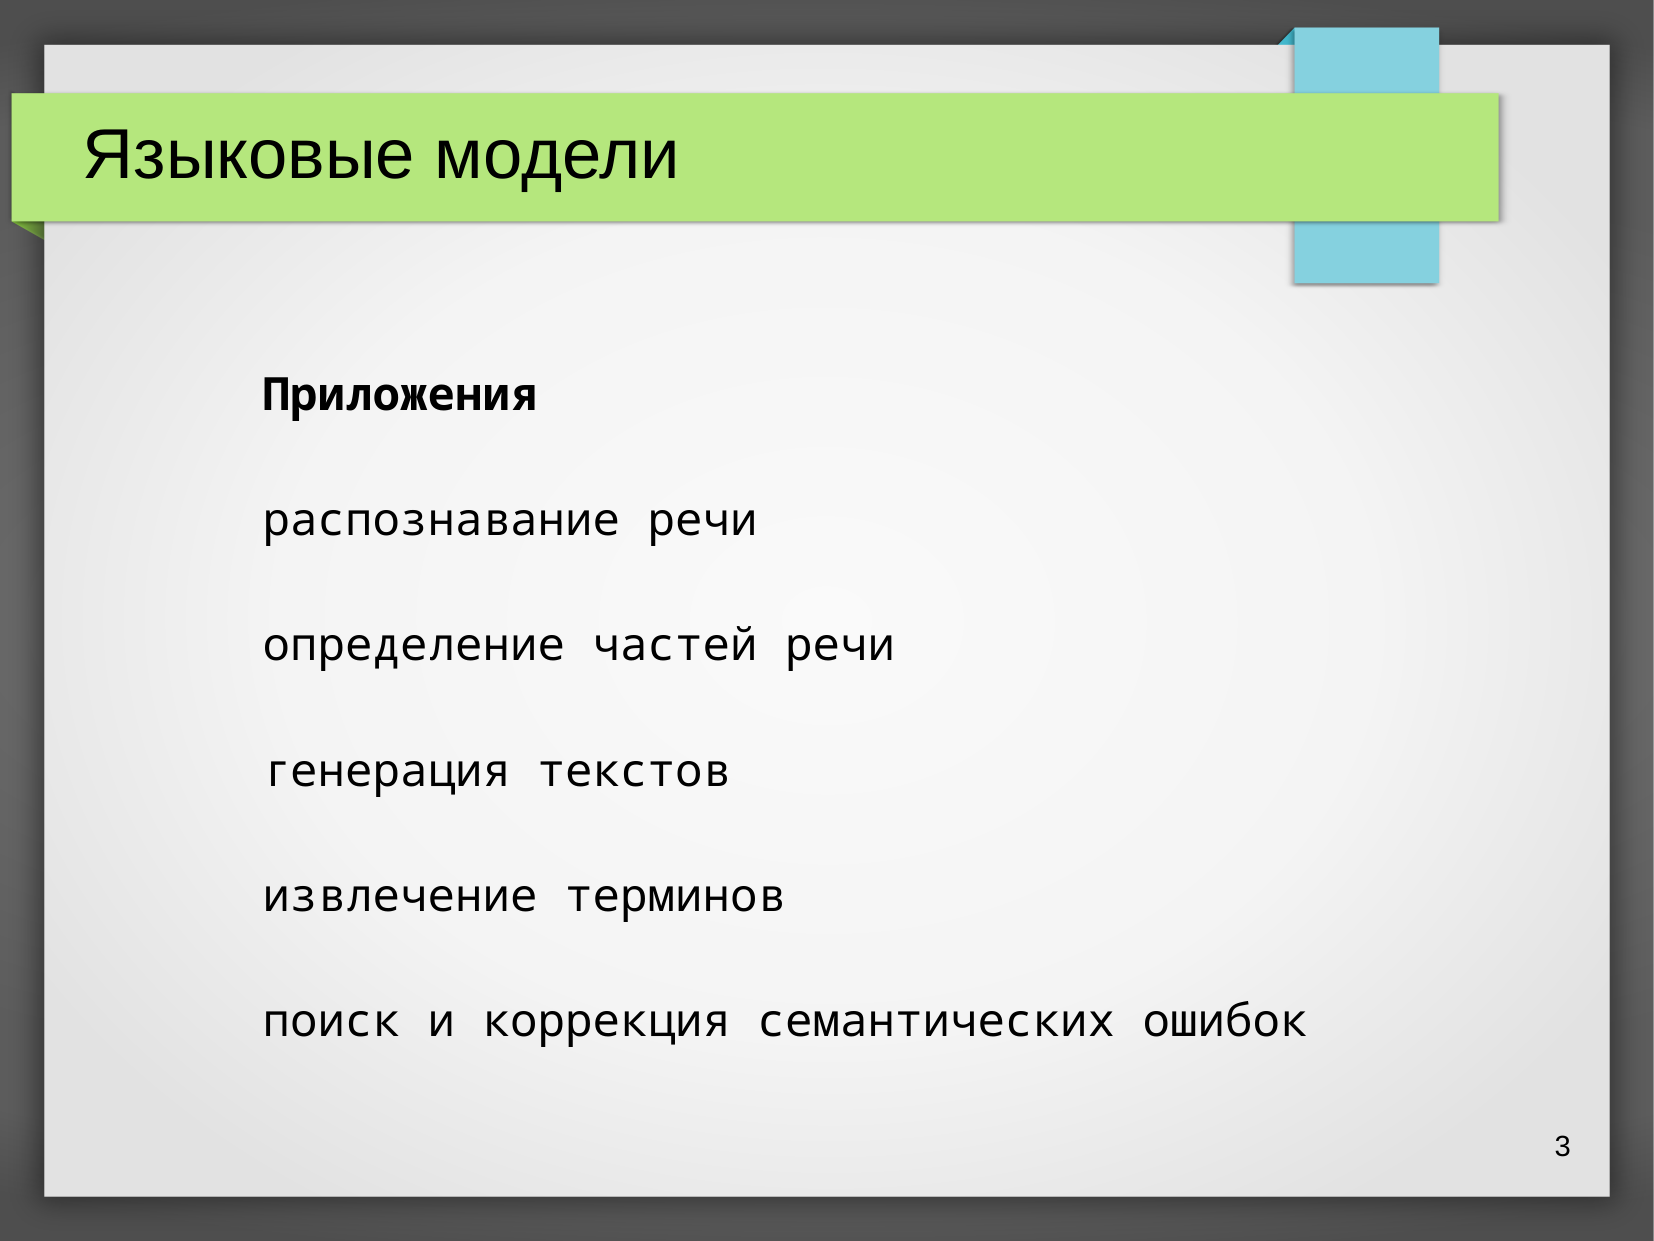

# Языковые модели
Приложения
распознавание речи
определение частей речи
генерация текстов
извлечение терминов
поиск и коррекция семантических ошибок
3